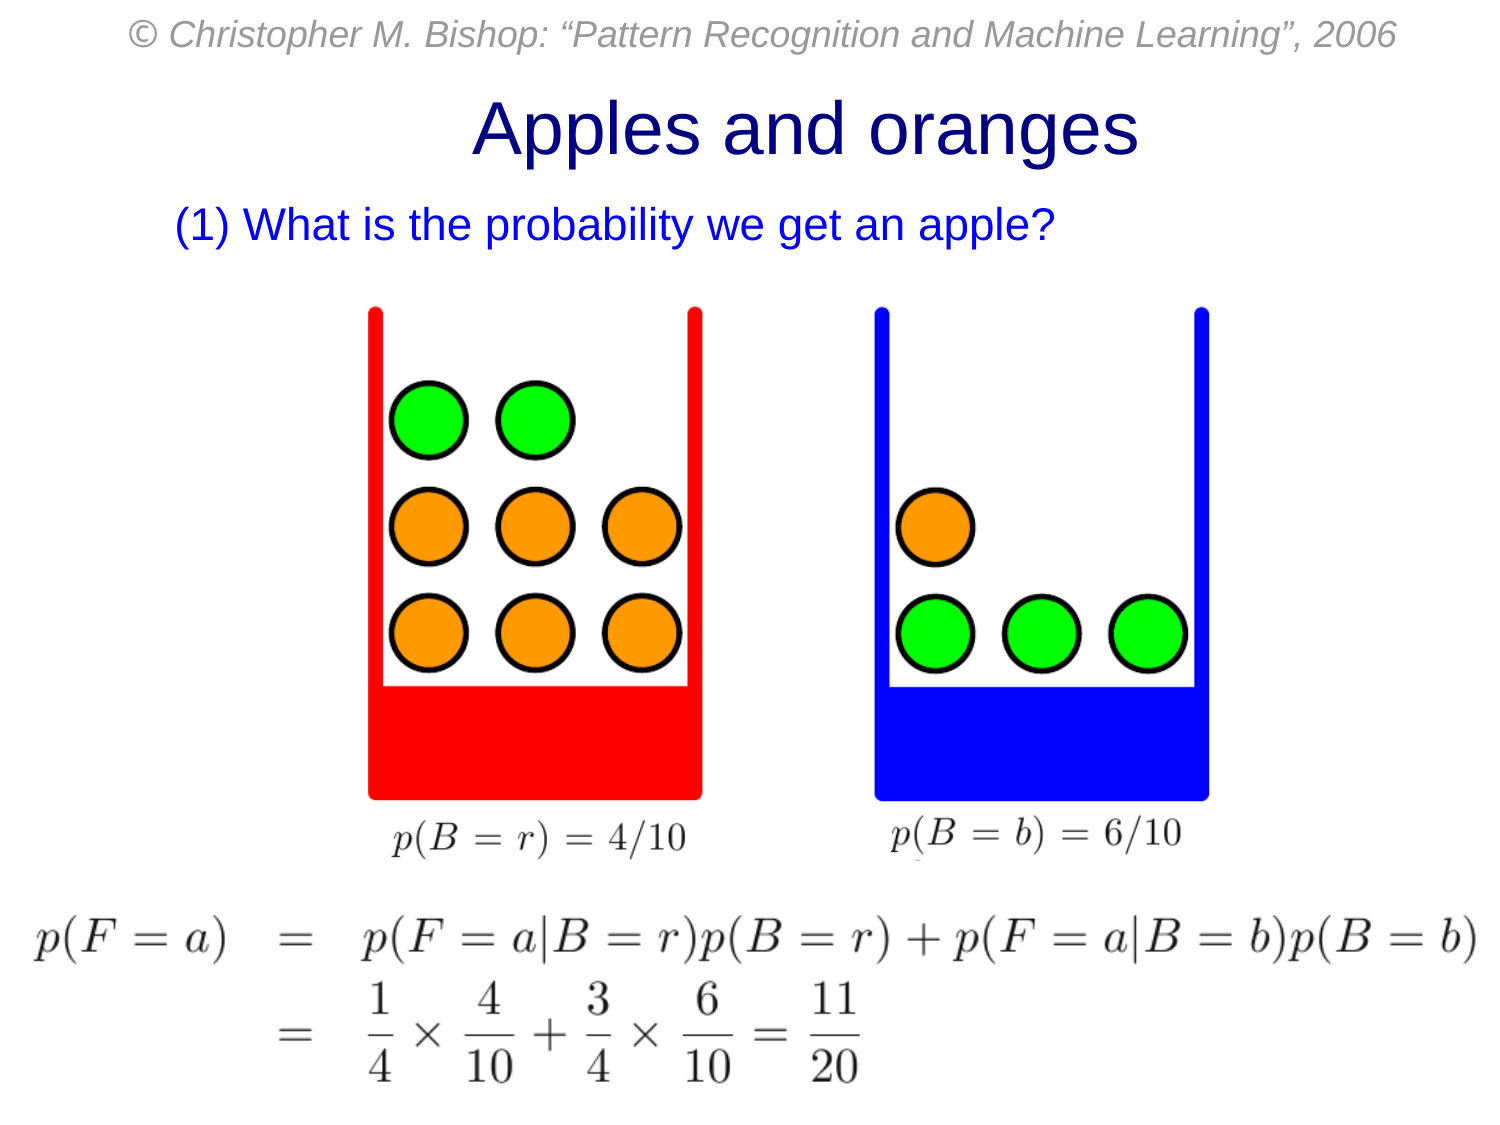

© Christopher M. Bishop: “Pattern Recognition and Machine Learning”, 2006
# Apples and oranges
(1) What is the probability we get an apple?